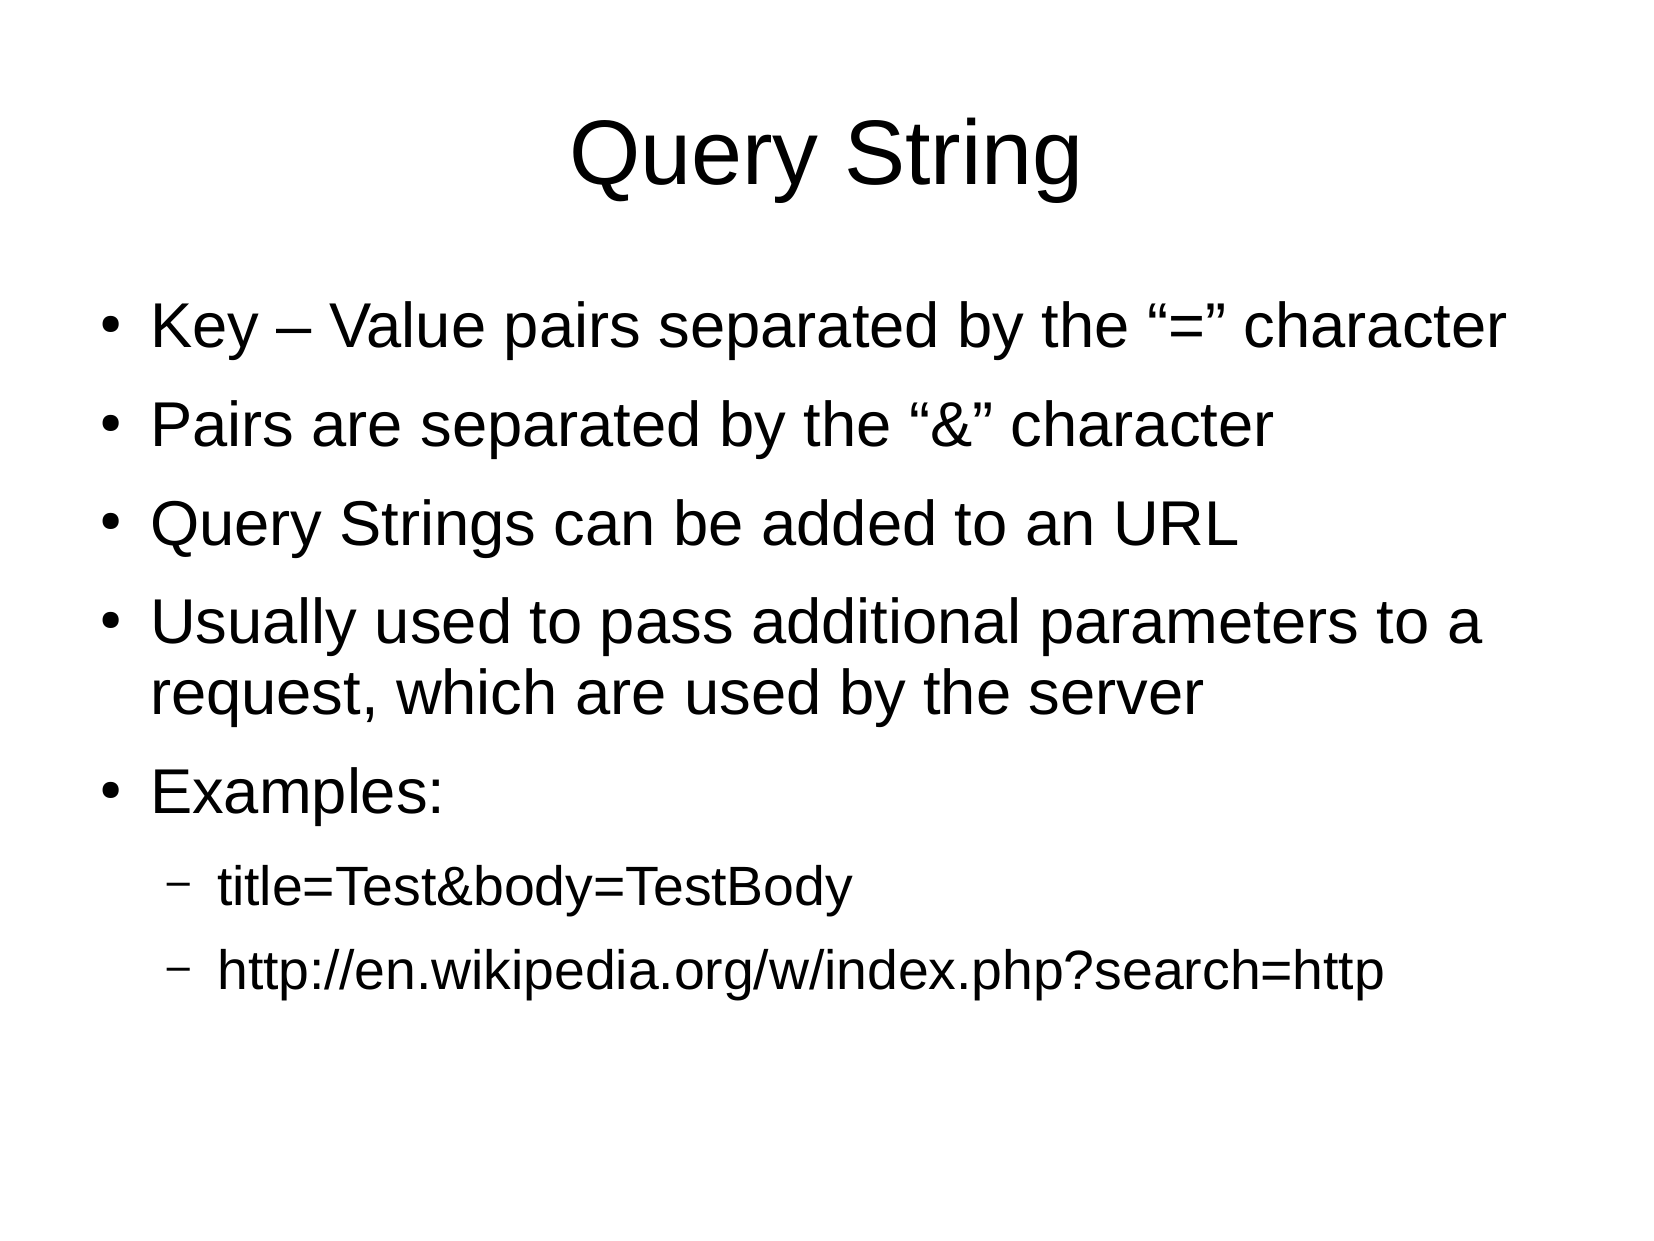

# Query String
Key – Value pairs separated by the “=” character
Pairs are separated by the “&” character
Query Strings can be added to an URL
Usually used to pass additional parameters to a request, which are used by the server
Examples:
title=Test&body=TestBody
http://en.wikipedia.org/w/index.php?search=http